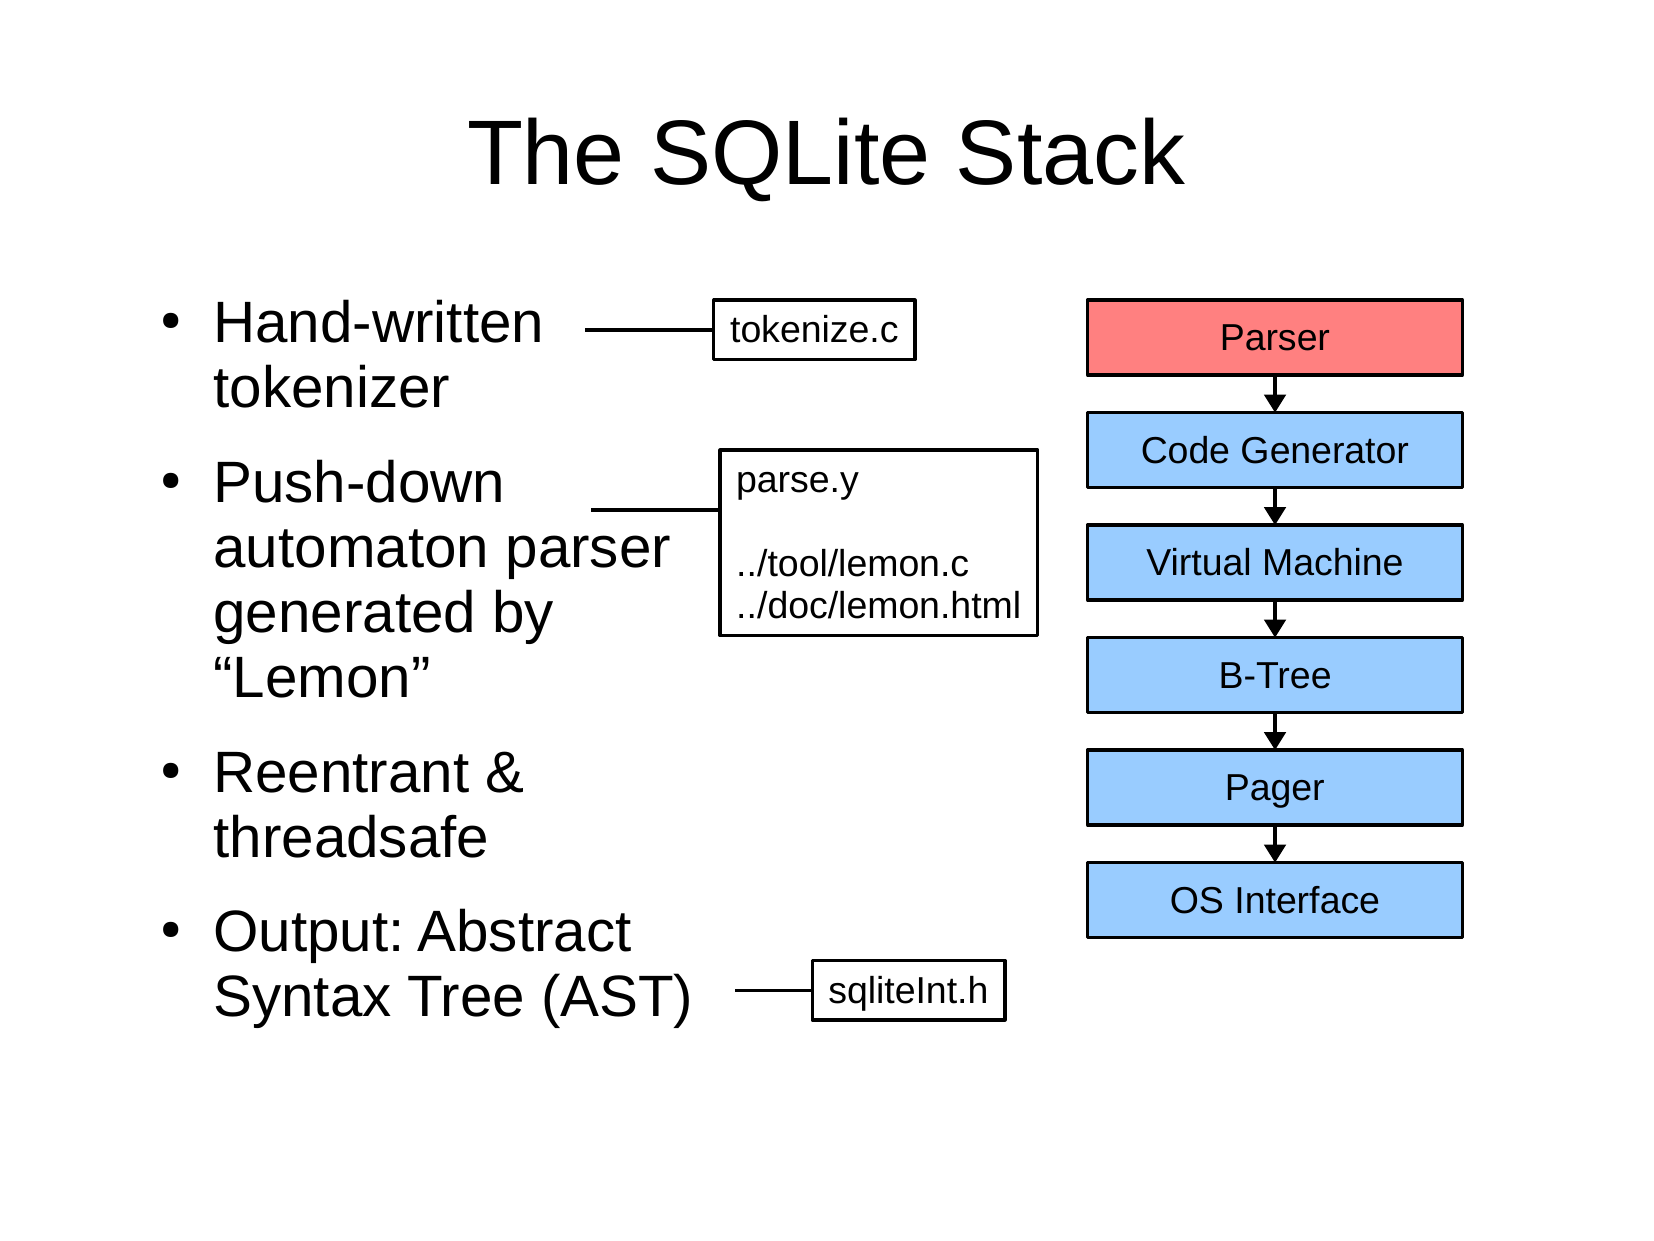

# The SQLite Stack
Hand-written tokenizer
Push-down automaton parser generated by “Lemon”
Reentrant & threadsafe
Output: Abstract Syntax Tree (AST)
tokenize.c
Parser
Code Generator
parse.y
../tool/lemon.c
../doc/lemon.html
Virtual Machine
B-Tree
Pager
OS Interface
sqliteInt.h